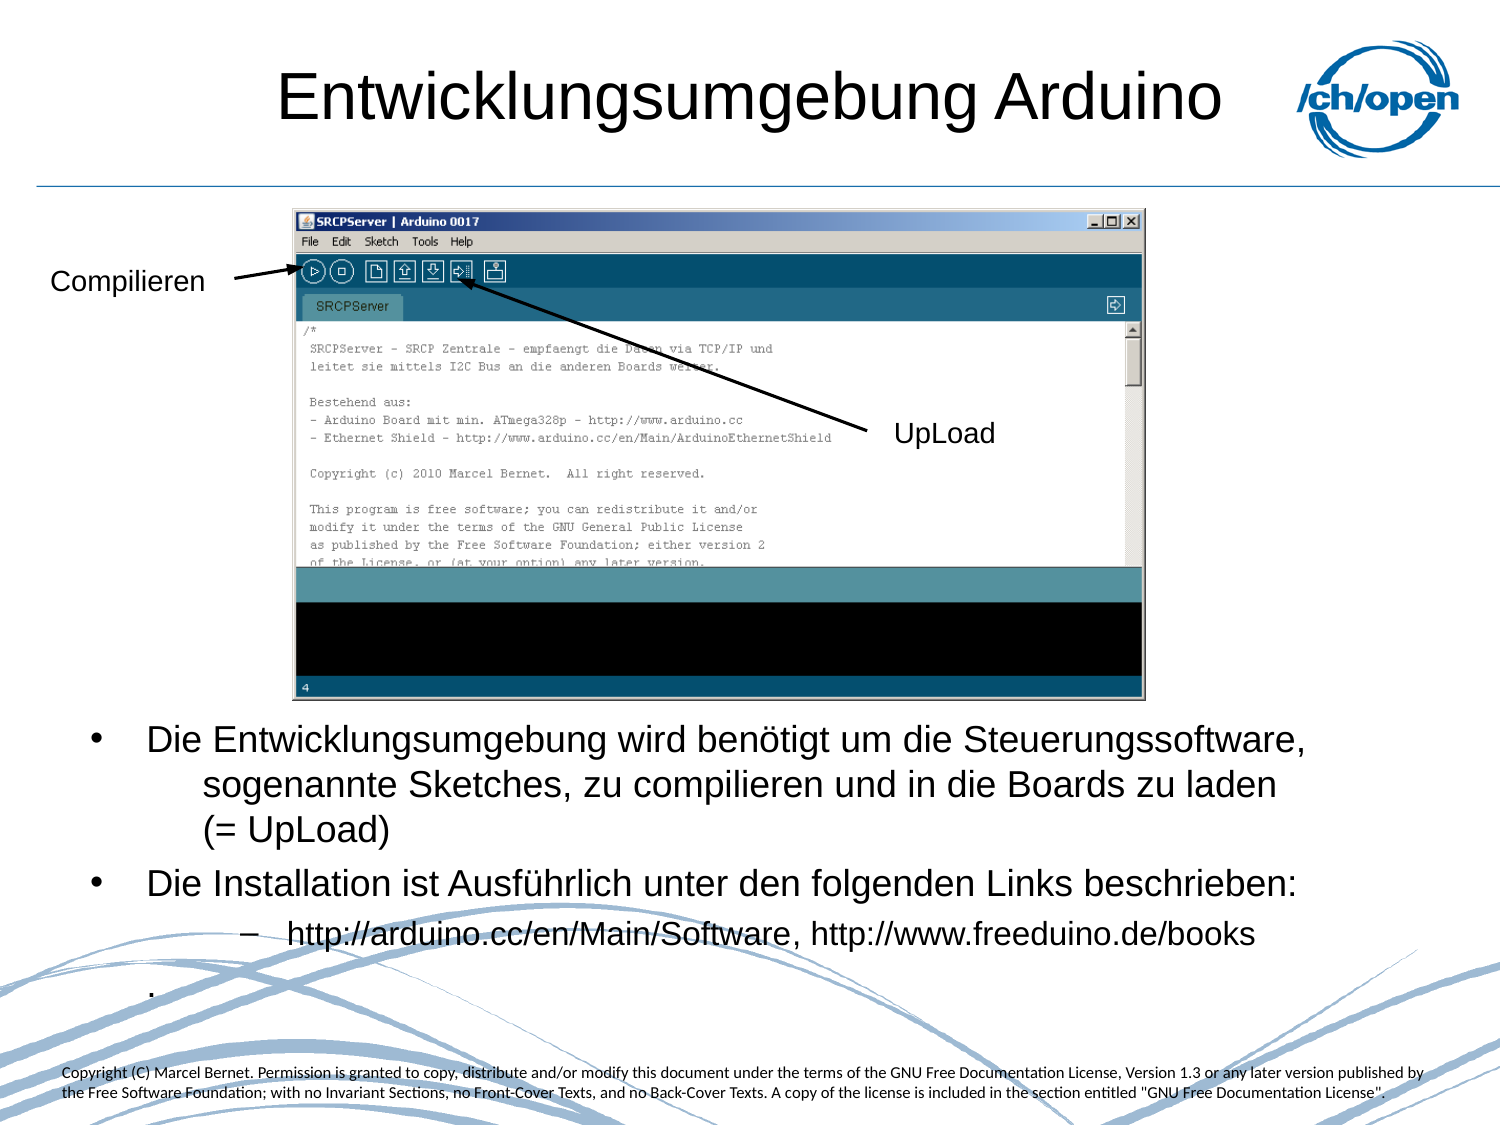

# Entwicklungsumgebung Arduino
Compilieren
UpLoad
Die Entwicklungsumgebung wird benötigt um die Steuerungssoftware, sogenannte Sketches, zu compilieren und in die Boards zu laden
(= UpLoad)
Die Installation ist Ausführlich unter den folgenden Links beschrieben:
http://arduino.cc/en/Main/Software, http://www.freeduino.de/books
.